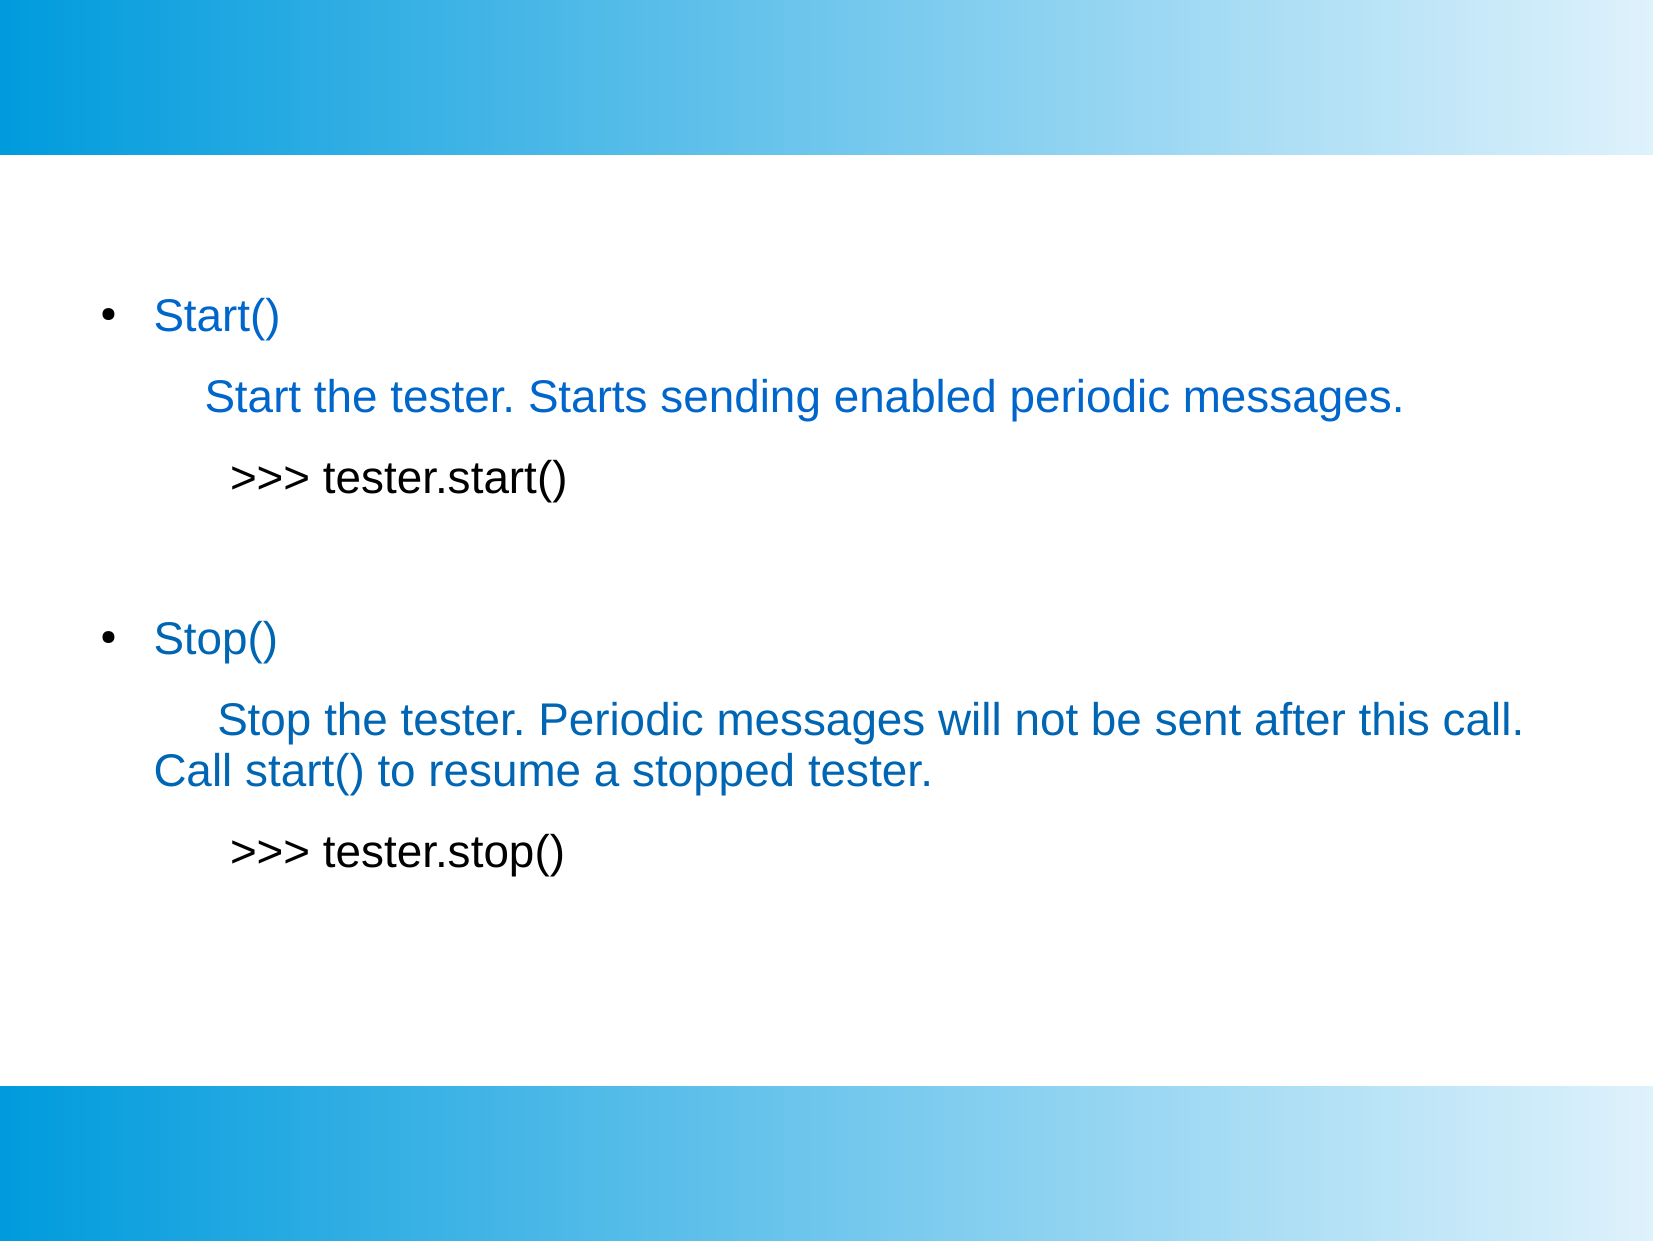

#
Start()
 Start the tester. Starts sending enabled periodic messages.
 >>> tester.start()
Stop()
 Stop the tester. Periodic messages will not be sent after this call. Call start() to resume a stopped tester.
 >>> tester.stop()